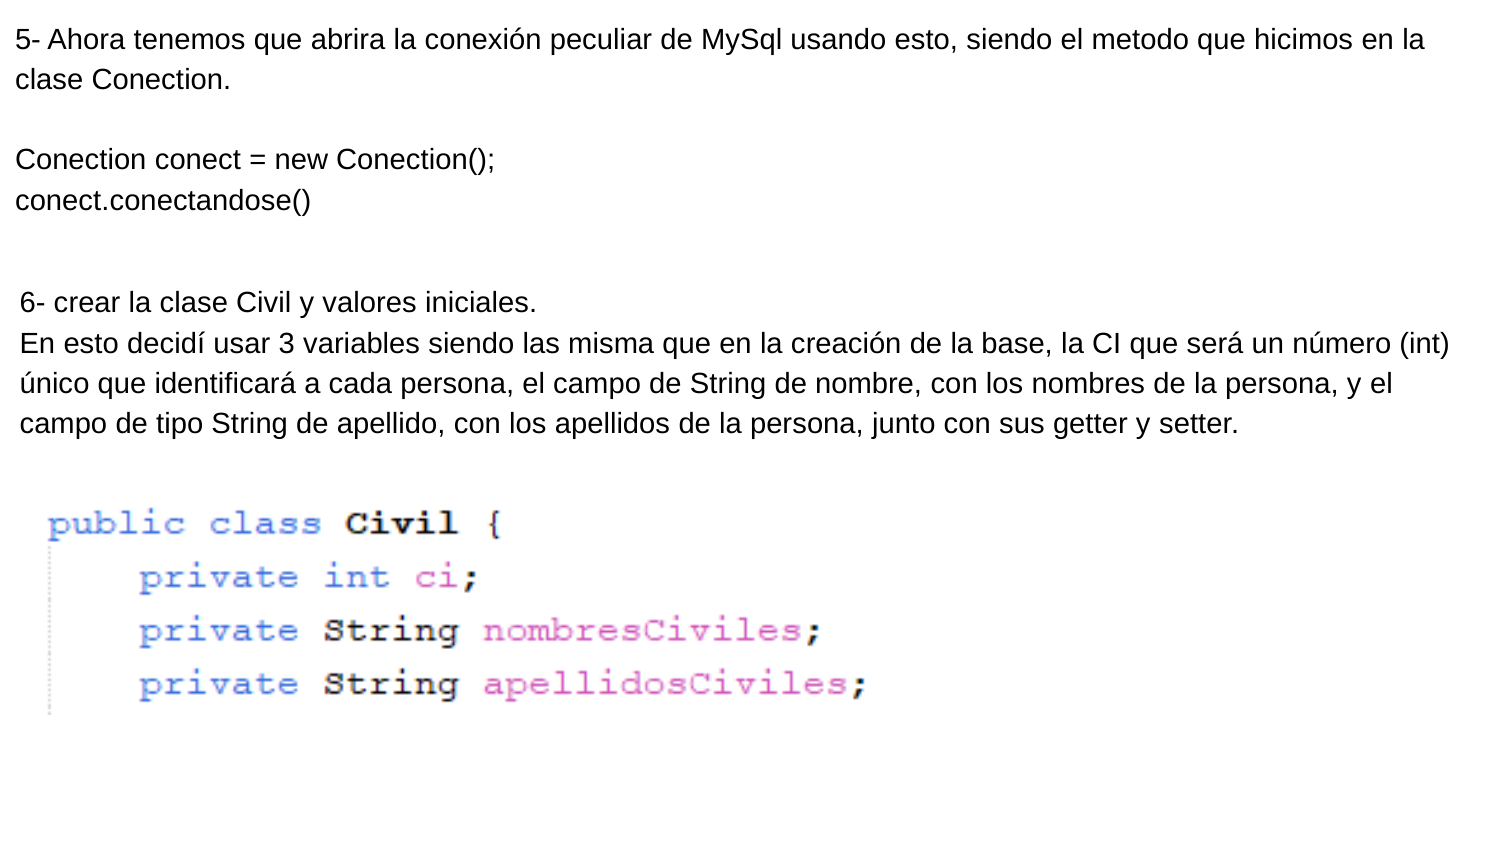

5- Ahora tenemos que abrira la conexión peculiar de MySql usando esto, siendo el metodo que hicimos en la clase Conection.
Conection conect = new Conection();
conect.conectandose()
6- crear la clase Civil y valores iniciales.
En esto decidí usar 3 variables siendo las misma que en la creación de la base, la CI que será un número (int) único que identificará a cada persona, el campo de String de nombre, con los nombres de la persona, y el campo de tipo String de apellido, con los apellidos de la persona, junto con sus getter y setter.